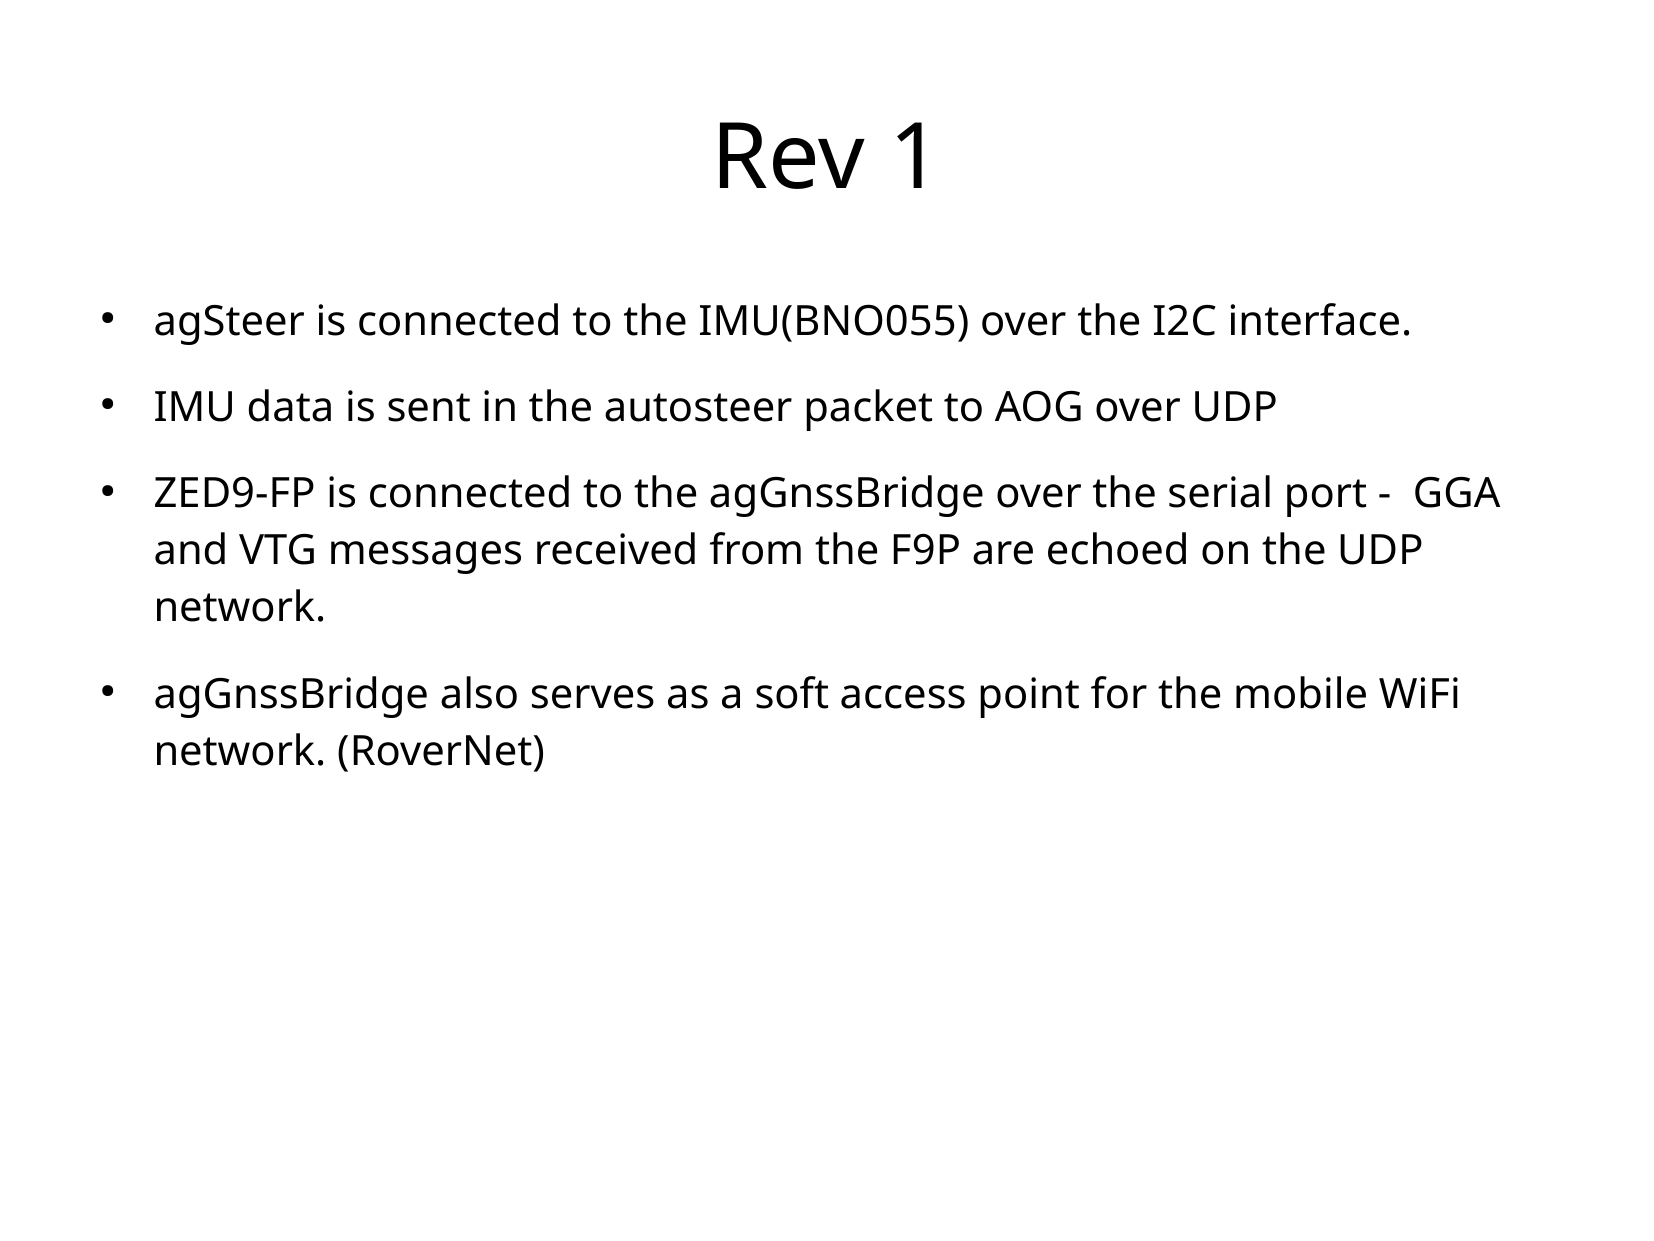

# Rev 1
agSteer is connected to the IMU(BNO055) over the I2C interface.
IMU data is sent in the autosteer packet to AOG over UDP
ZED9-FP is connected to the agGnssBridge over the serial port - GGA and VTG messages received from the F9P are echoed on the UDP network.
agGnssBridge also serves as a soft access point for the mobile WiFi network. (RoverNet)